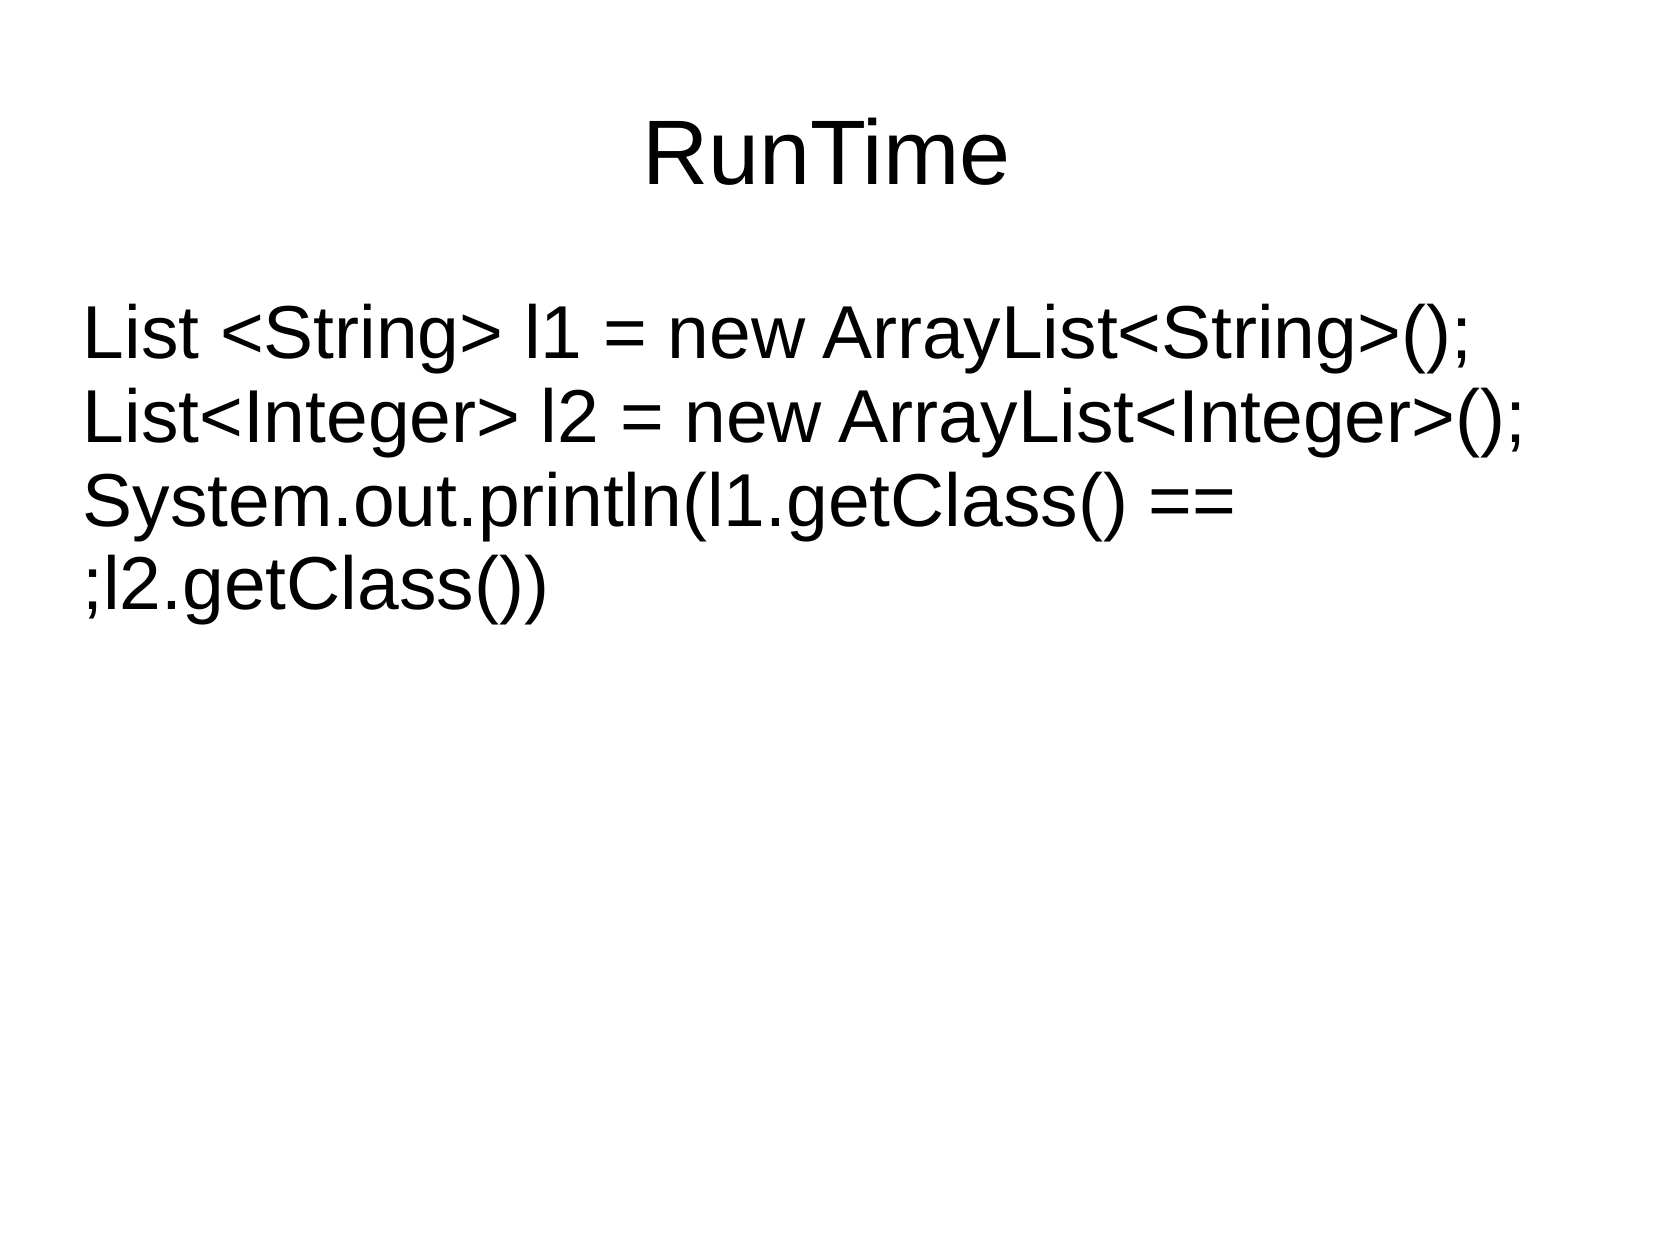

# RunTime
List <String> l1 = new ArrayList<String>(); List<Integer> l2 = new ArrayList<Integer>(); System.out.println(l1.getClass() == l2.getClass());